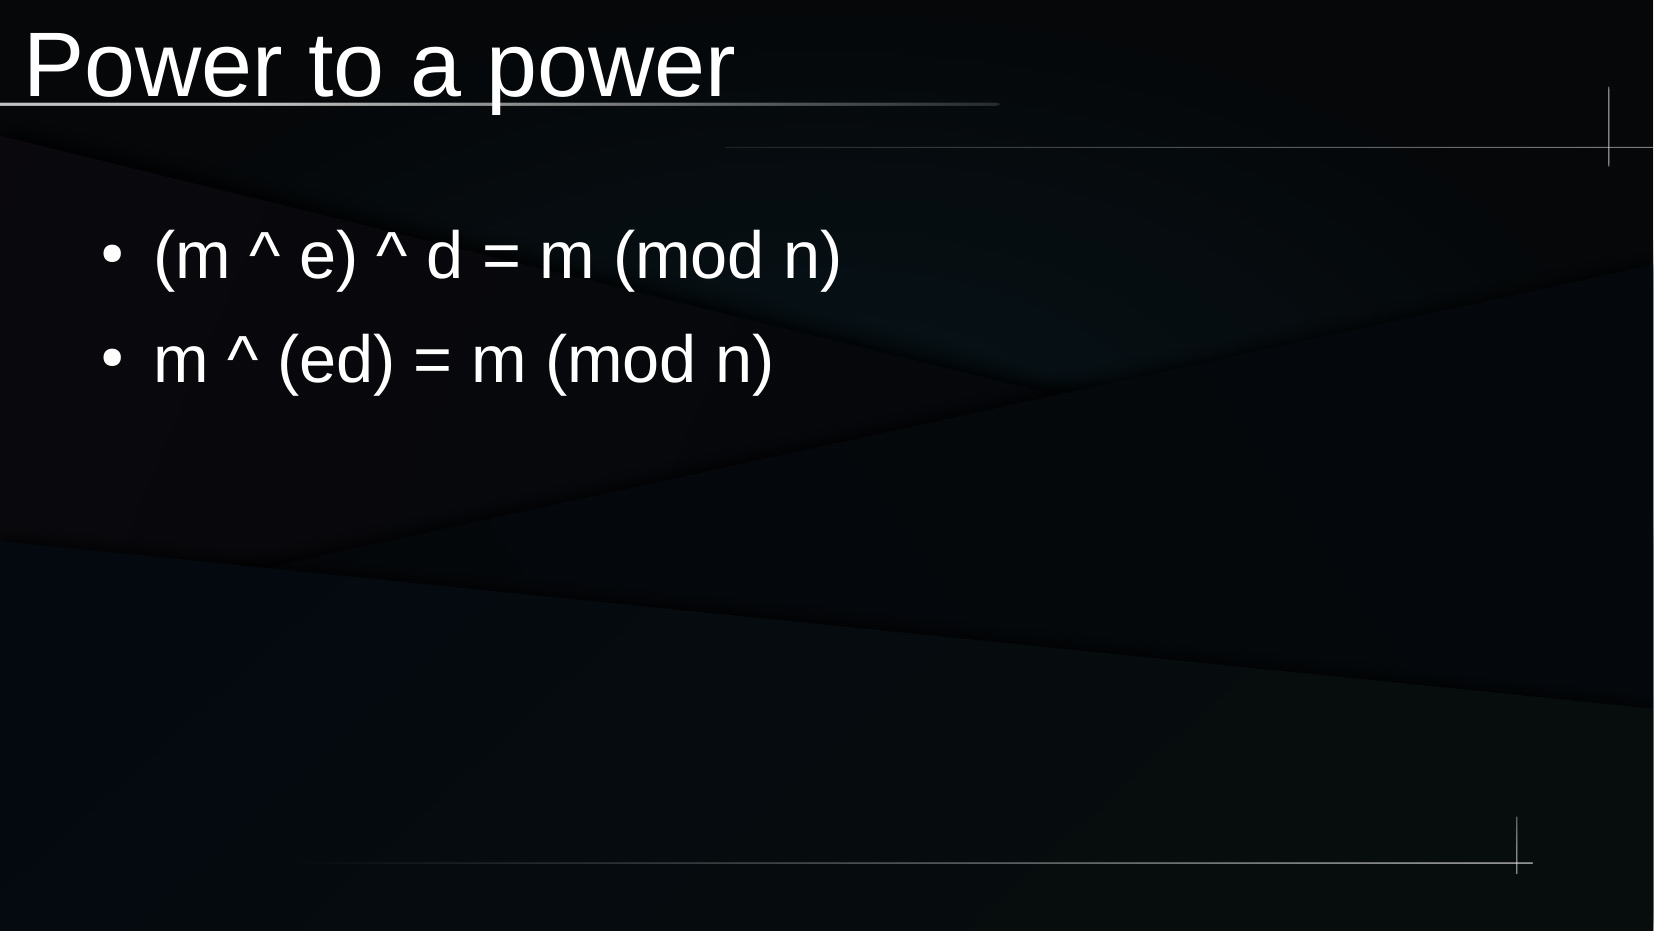

# Power to a power
(m ^ e) ^ d = m (mod n)
m ^ (ed) = m (mod n)